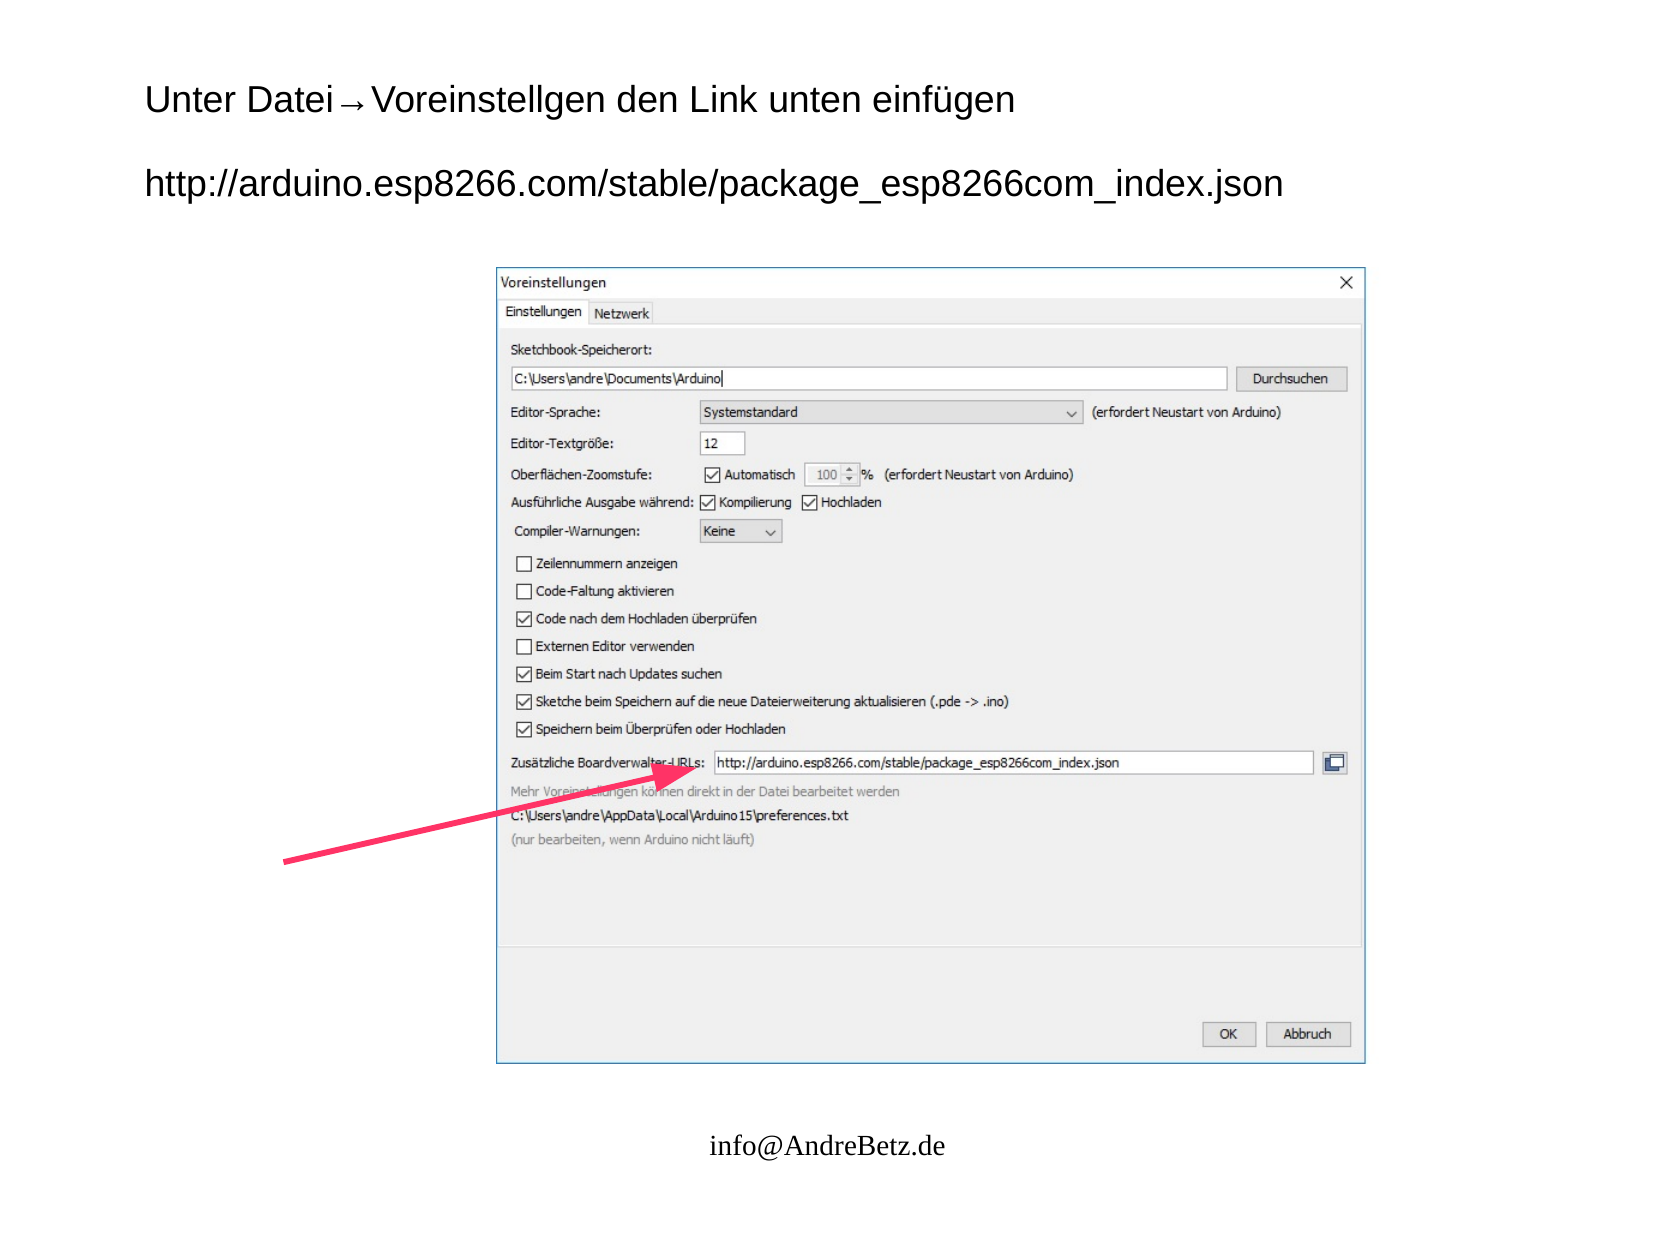

Unter Datei→Voreinstellgen den Link unten einfügen
http://arduino.esp8266.com/stable/package_esp8266com_index.json
info@AndreBetz.de